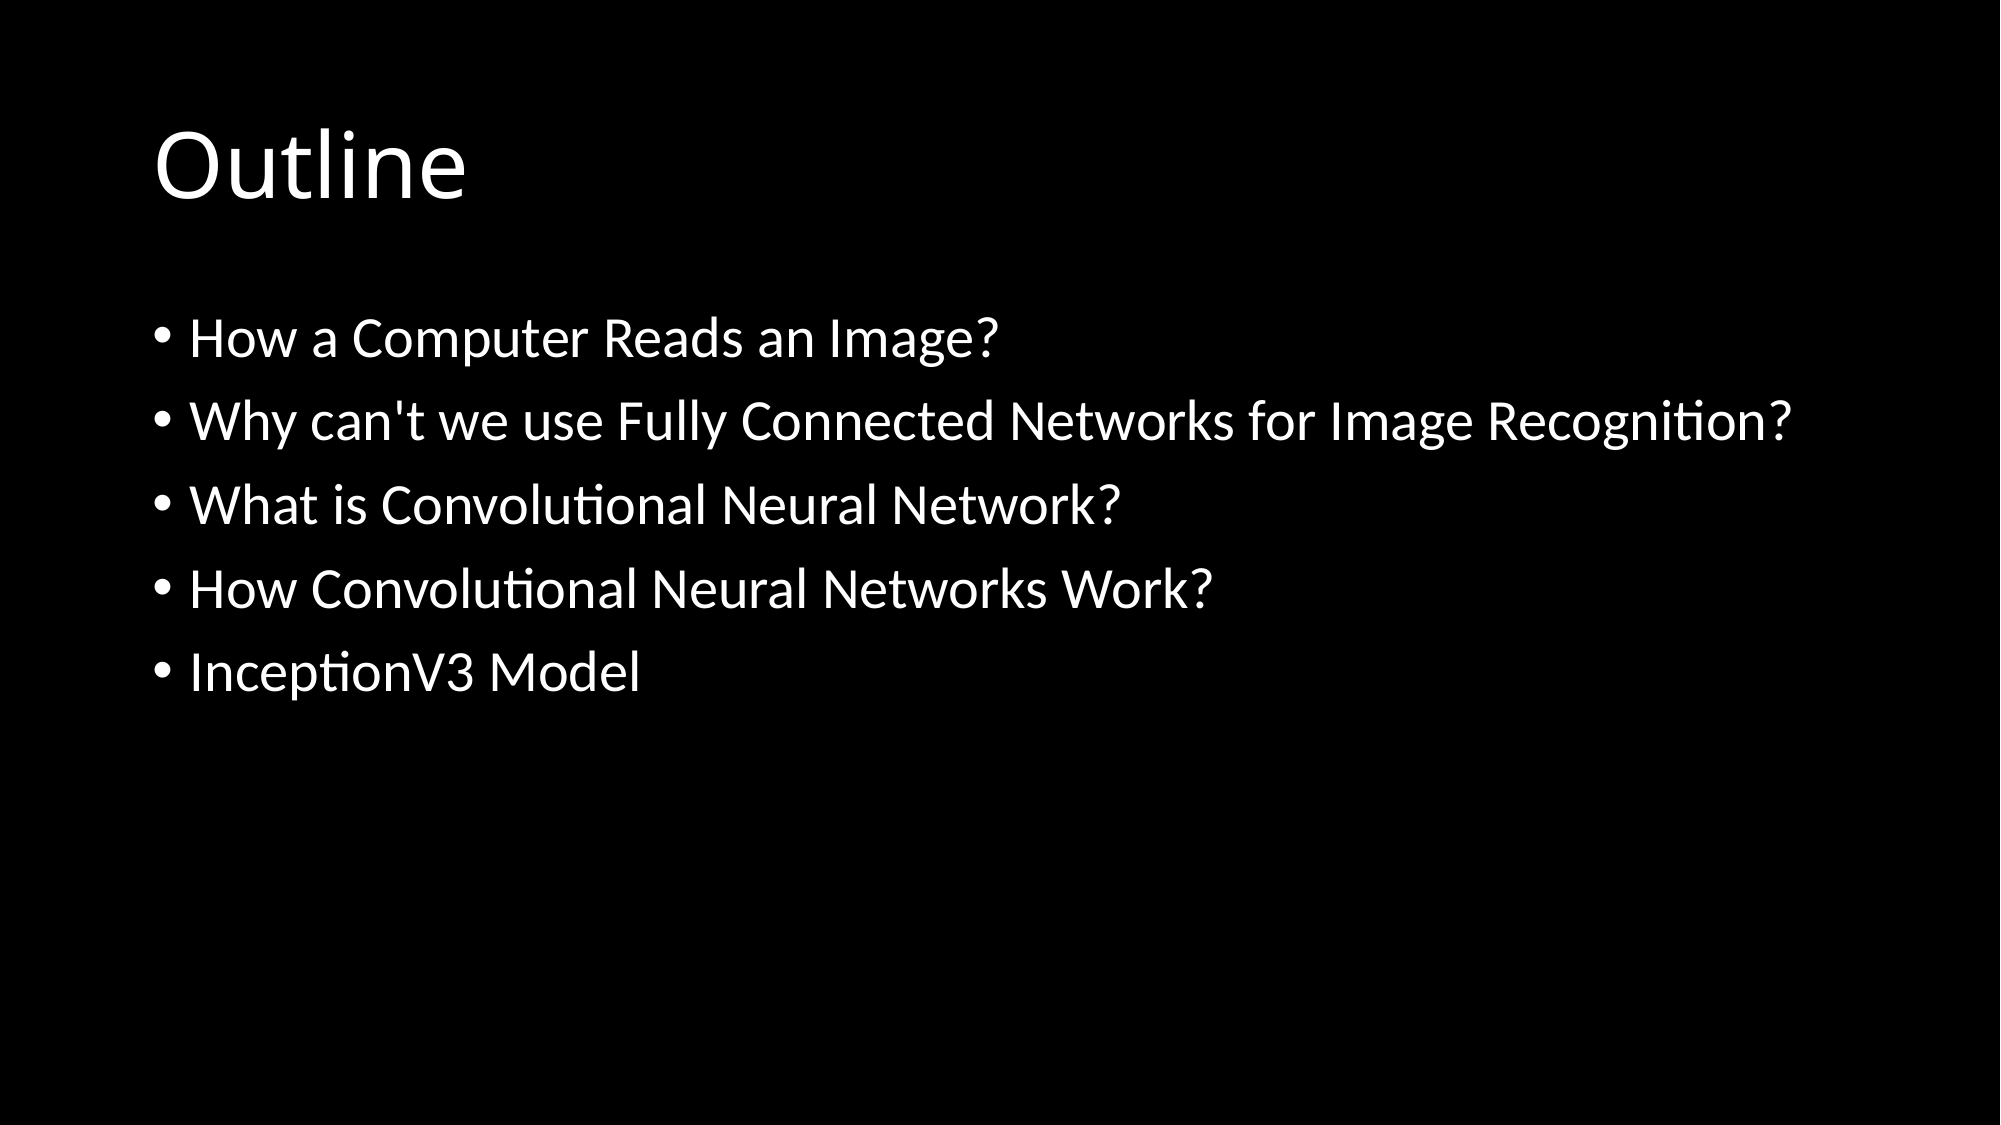

# Outline
How a Computer Reads an Image?
Why can't we use Fully Connected Networks for Image Recognition?
What is Convolutional Neural Network?
How Convolutional Neural Networks Work?
InceptionV3 Model